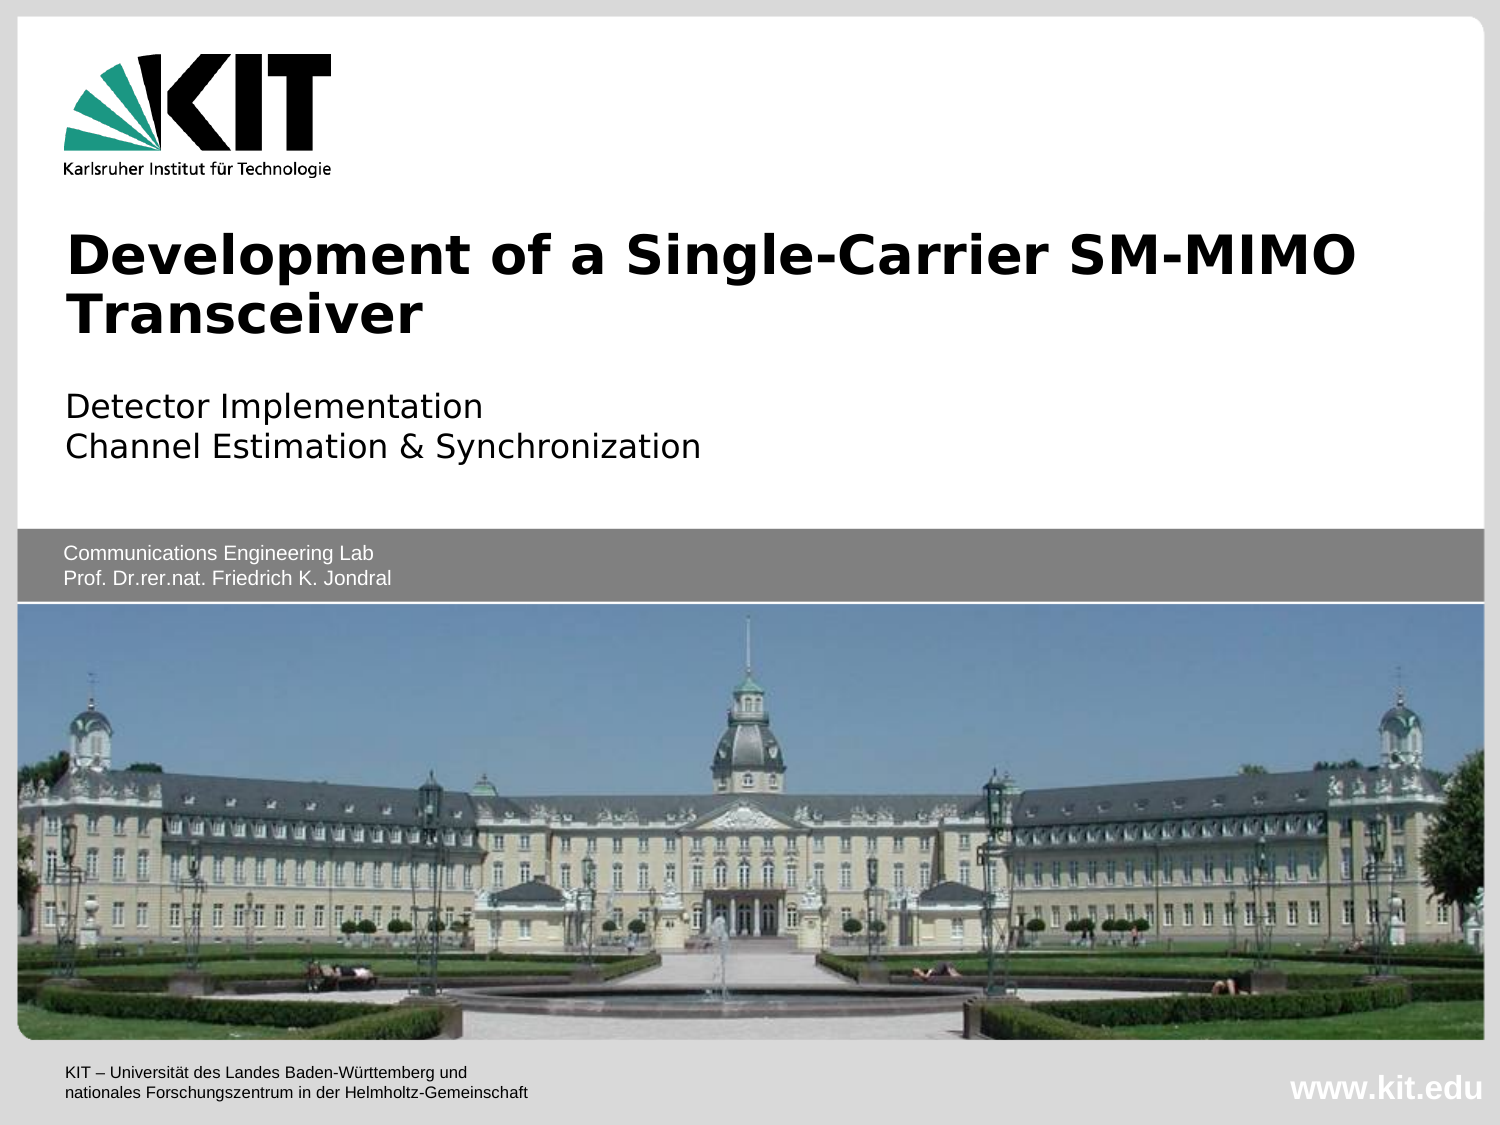

Development of a Single-Carrier SM-MIMO Transceiver
Detector Implementation
Channel Estimation & Synchronization